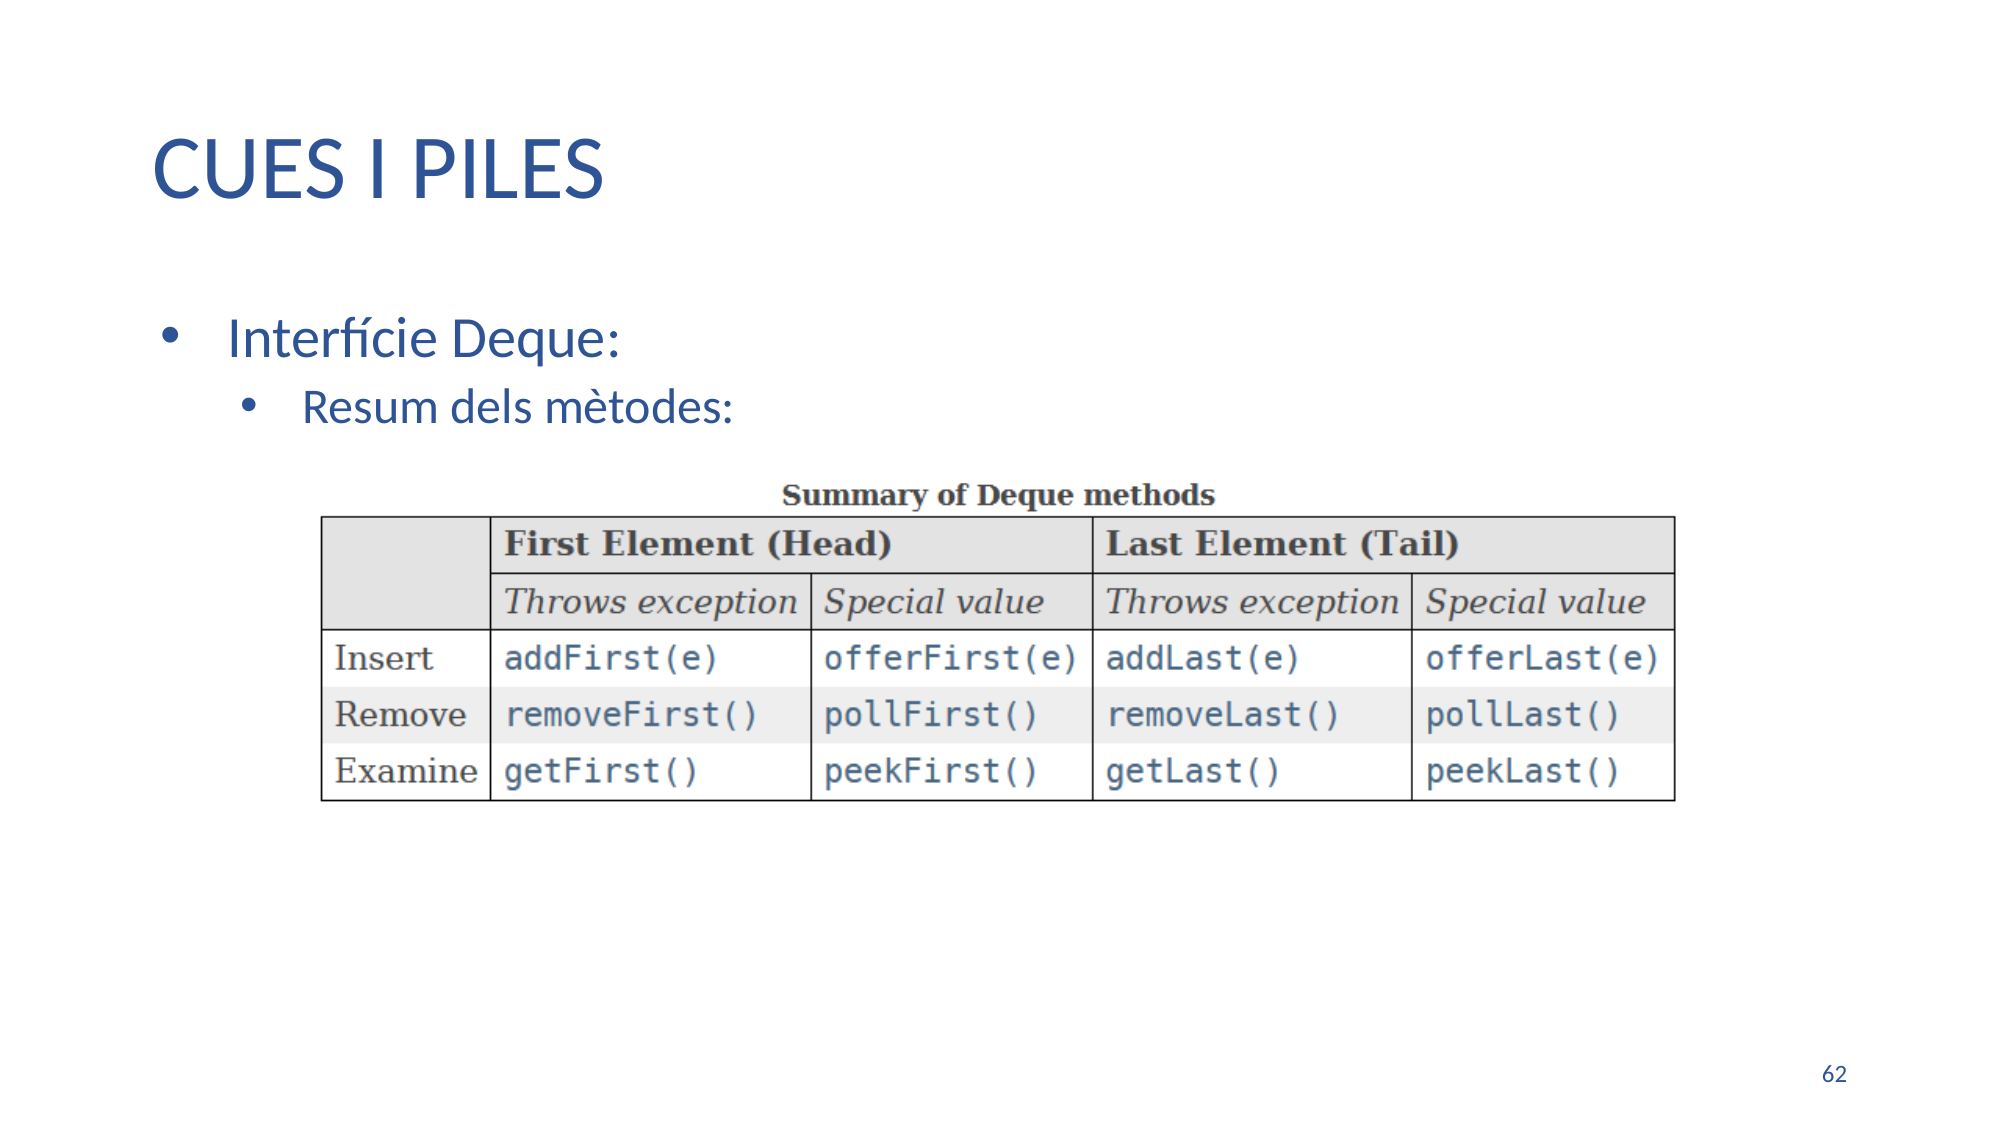

# CUES I PILES
Interfície Deque:
Resum dels mètodes: